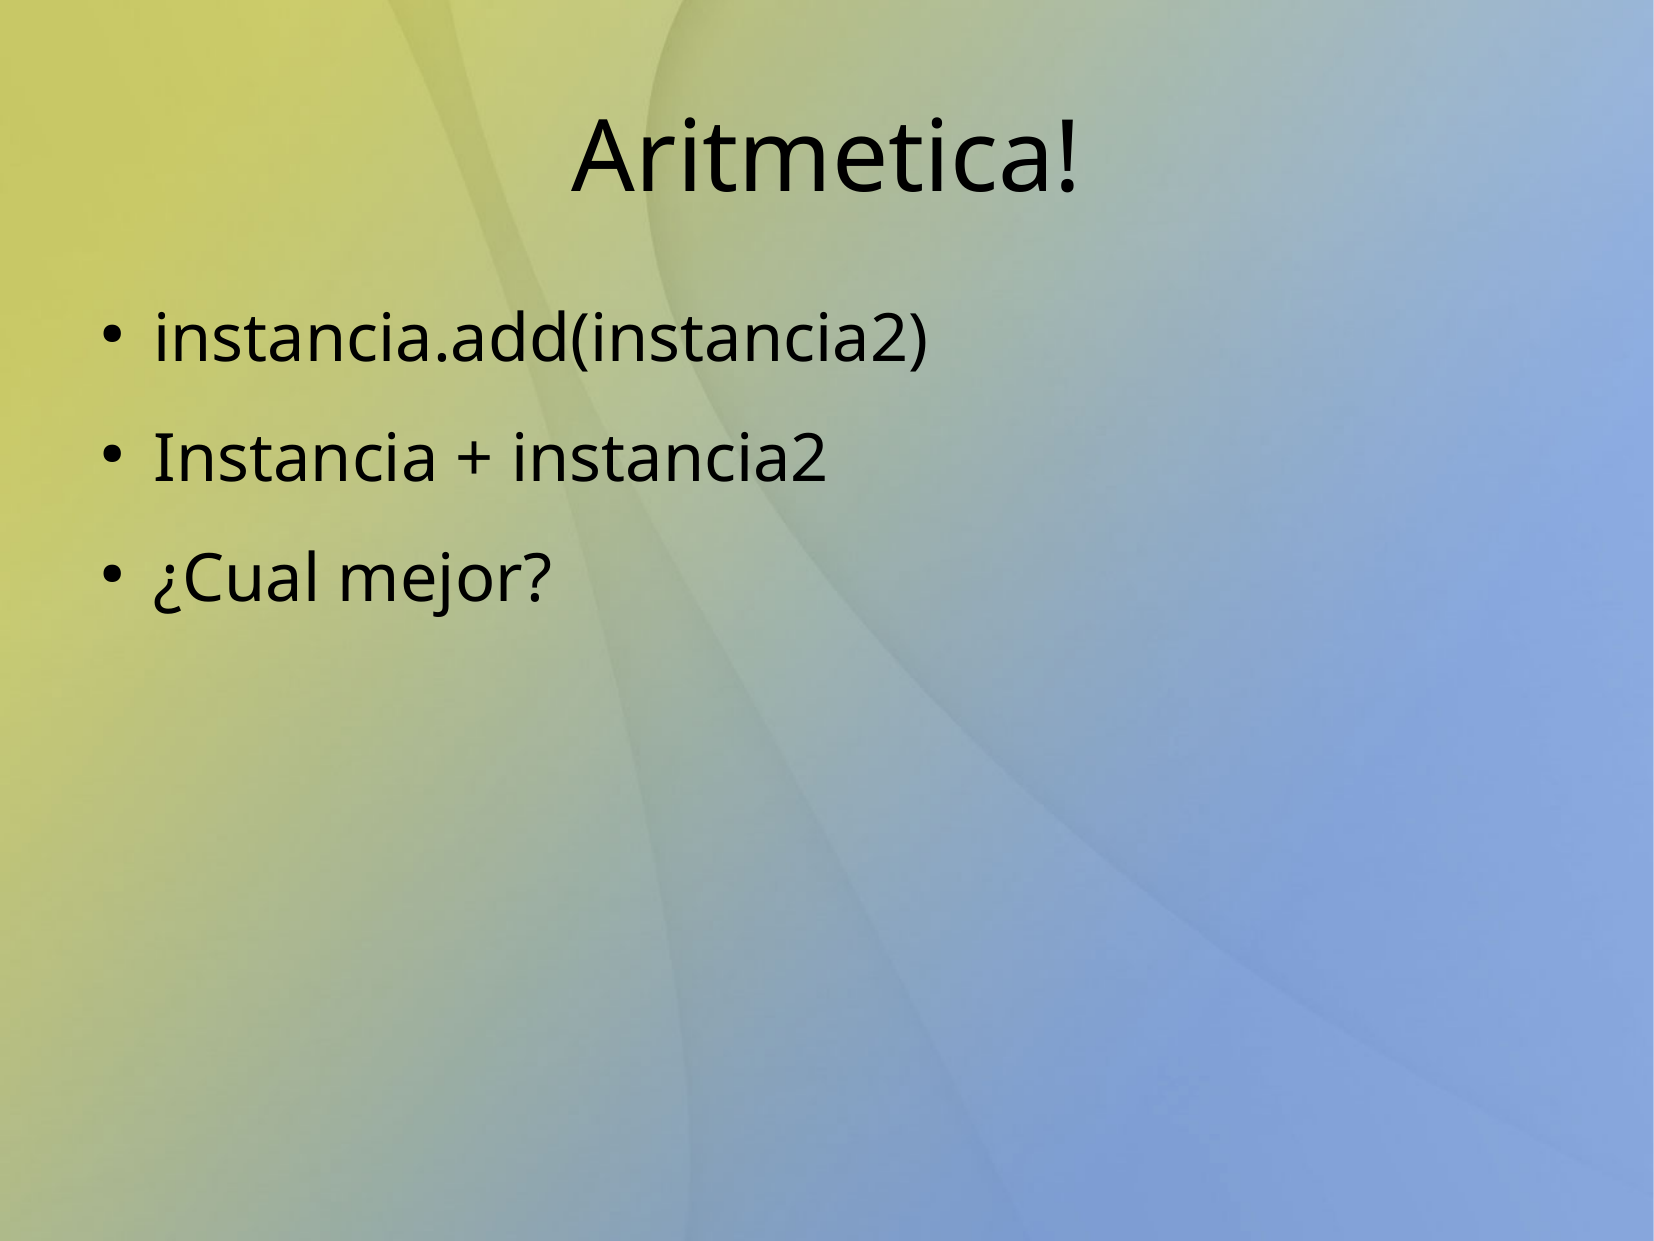

# Aritmetica!
instancia.add(instancia2)
Instancia + instancia2
¿Cual mejor?